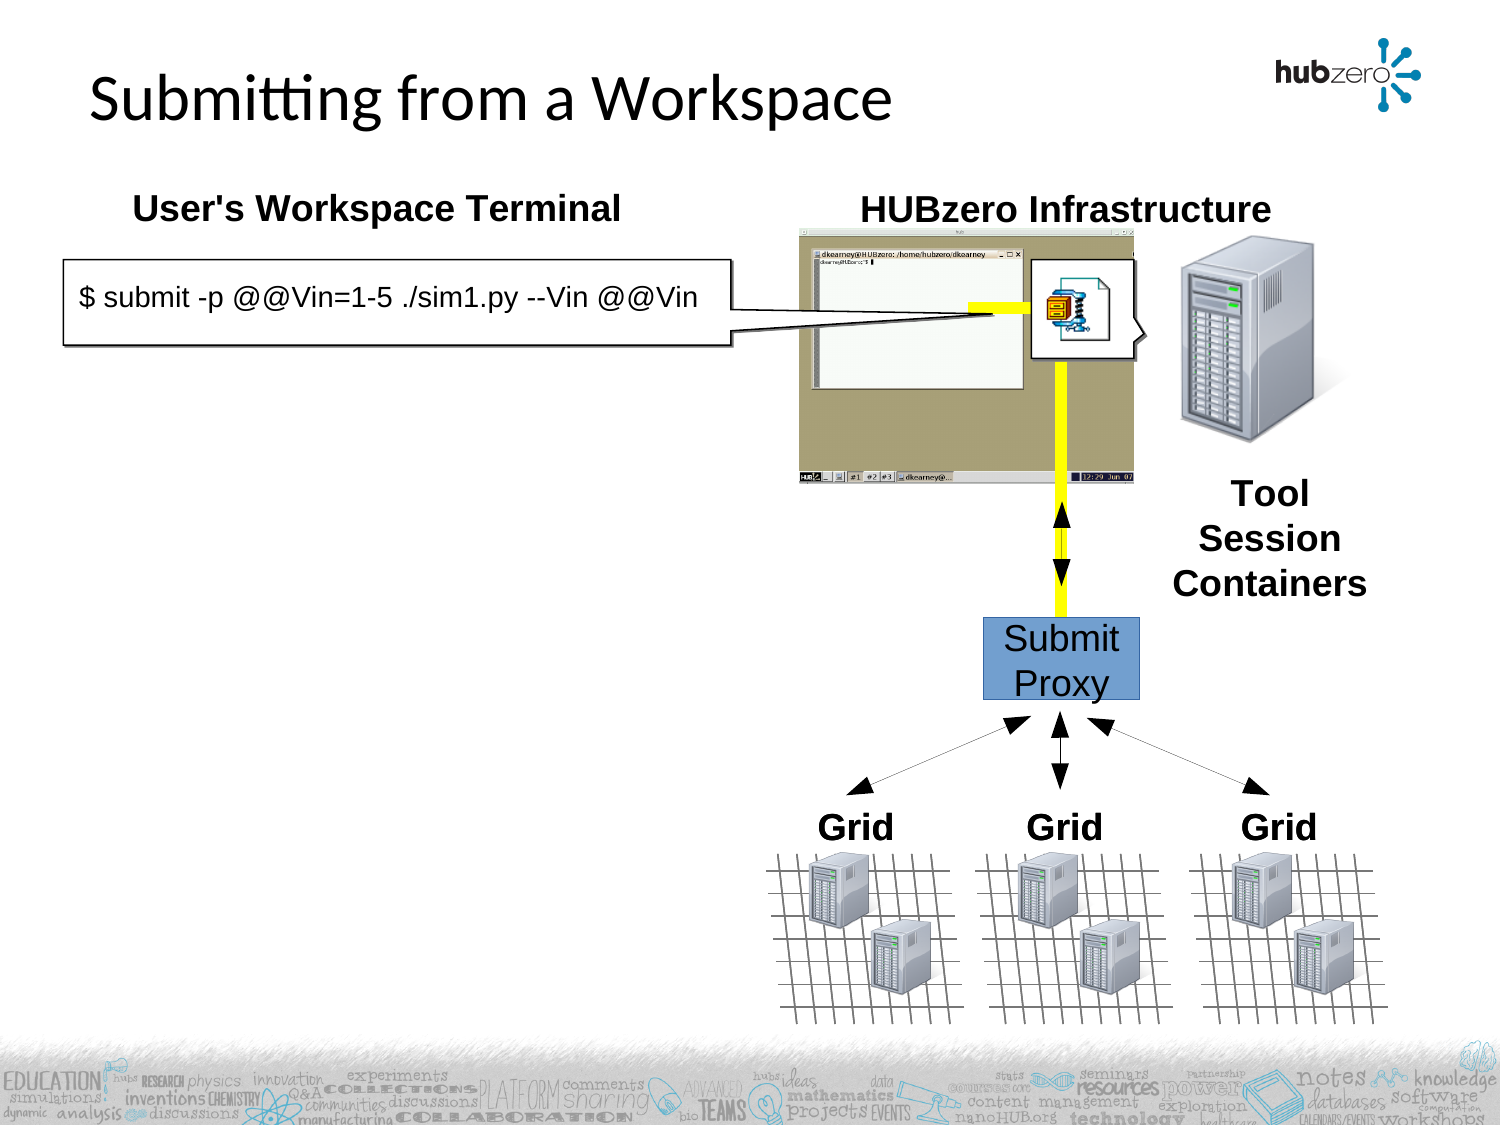

# Submitting from a Workspace
User's Workspace Terminal
HUBzero Infrastructure
$ submit -p @@Vin=1-5 ./sim1.py --Vin @@Vin
Tool Session
Containers
Submit
Proxy
Grid
Grid
Grid
Grid
Grid
Grid